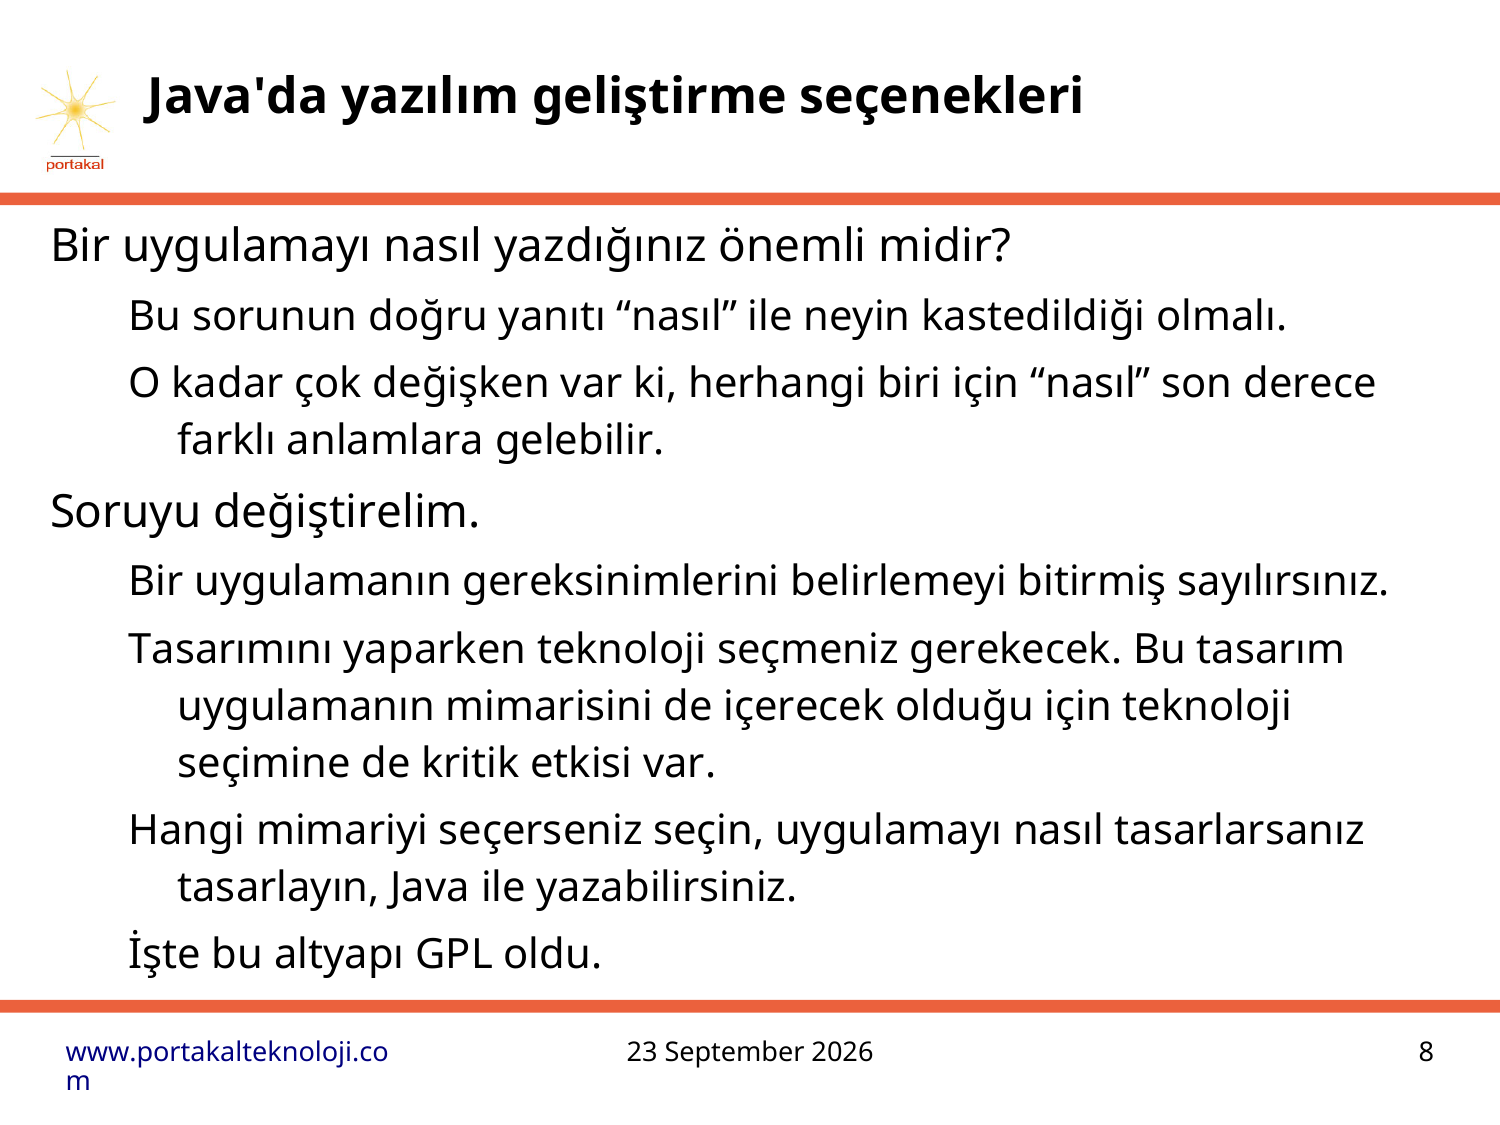

# Java'da yazılım geliştirme seçenekleri
Bir uygulamayı nasıl yazdığınız önemli midir?
Bu sorunun doğru yanıtı “nasıl” ile neyin kastedildiği olmalı.
O kadar çok değişken var ki, herhangi biri için “nasıl” son derece farklı anlamlara gelebilir.
Soruyu değiştirelim.
Bir uygulamanın gereksinimlerini belirlemeyi bitirmiş sayılırsınız.
Tasarımını yaparken teknoloji seçmeniz gerekecek. Bu tasarım uygulamanın mimarisini de içerecek olduğu için teknoloji seçimine de kritik etkisi var.
Hangi mimariyi seçerseniz seçin, uygulamayı nasıl tasarlarsanız tasarlayın, Java ile yazabilirsiniz.
İşte bu altyapı GPL oldu.